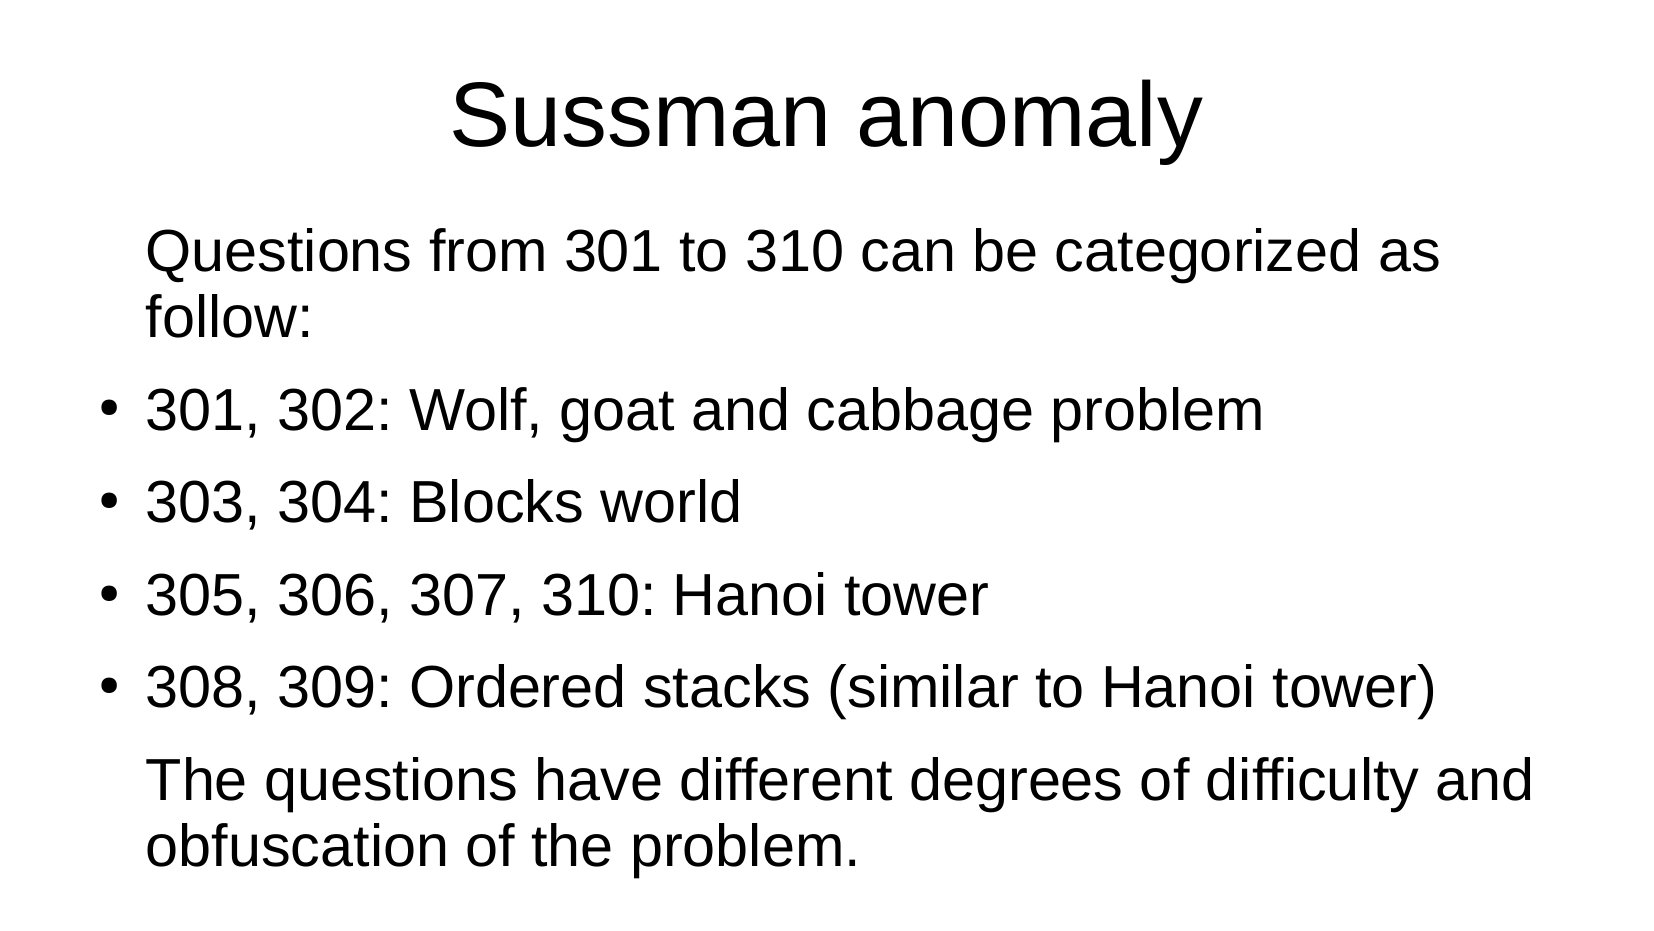

# Sussman anomaly
Questions from 301 to 310 can be categorized as follow:
301, 302: Wolf, goat and cabbage problem
303, 304: Blocks world
305, 306, 307, 310: Hanoi tower
308, 309: Ordered stacks (similar to Hanoi tower)
The questions have different degrees of difficulty and obfuscation of the problem.